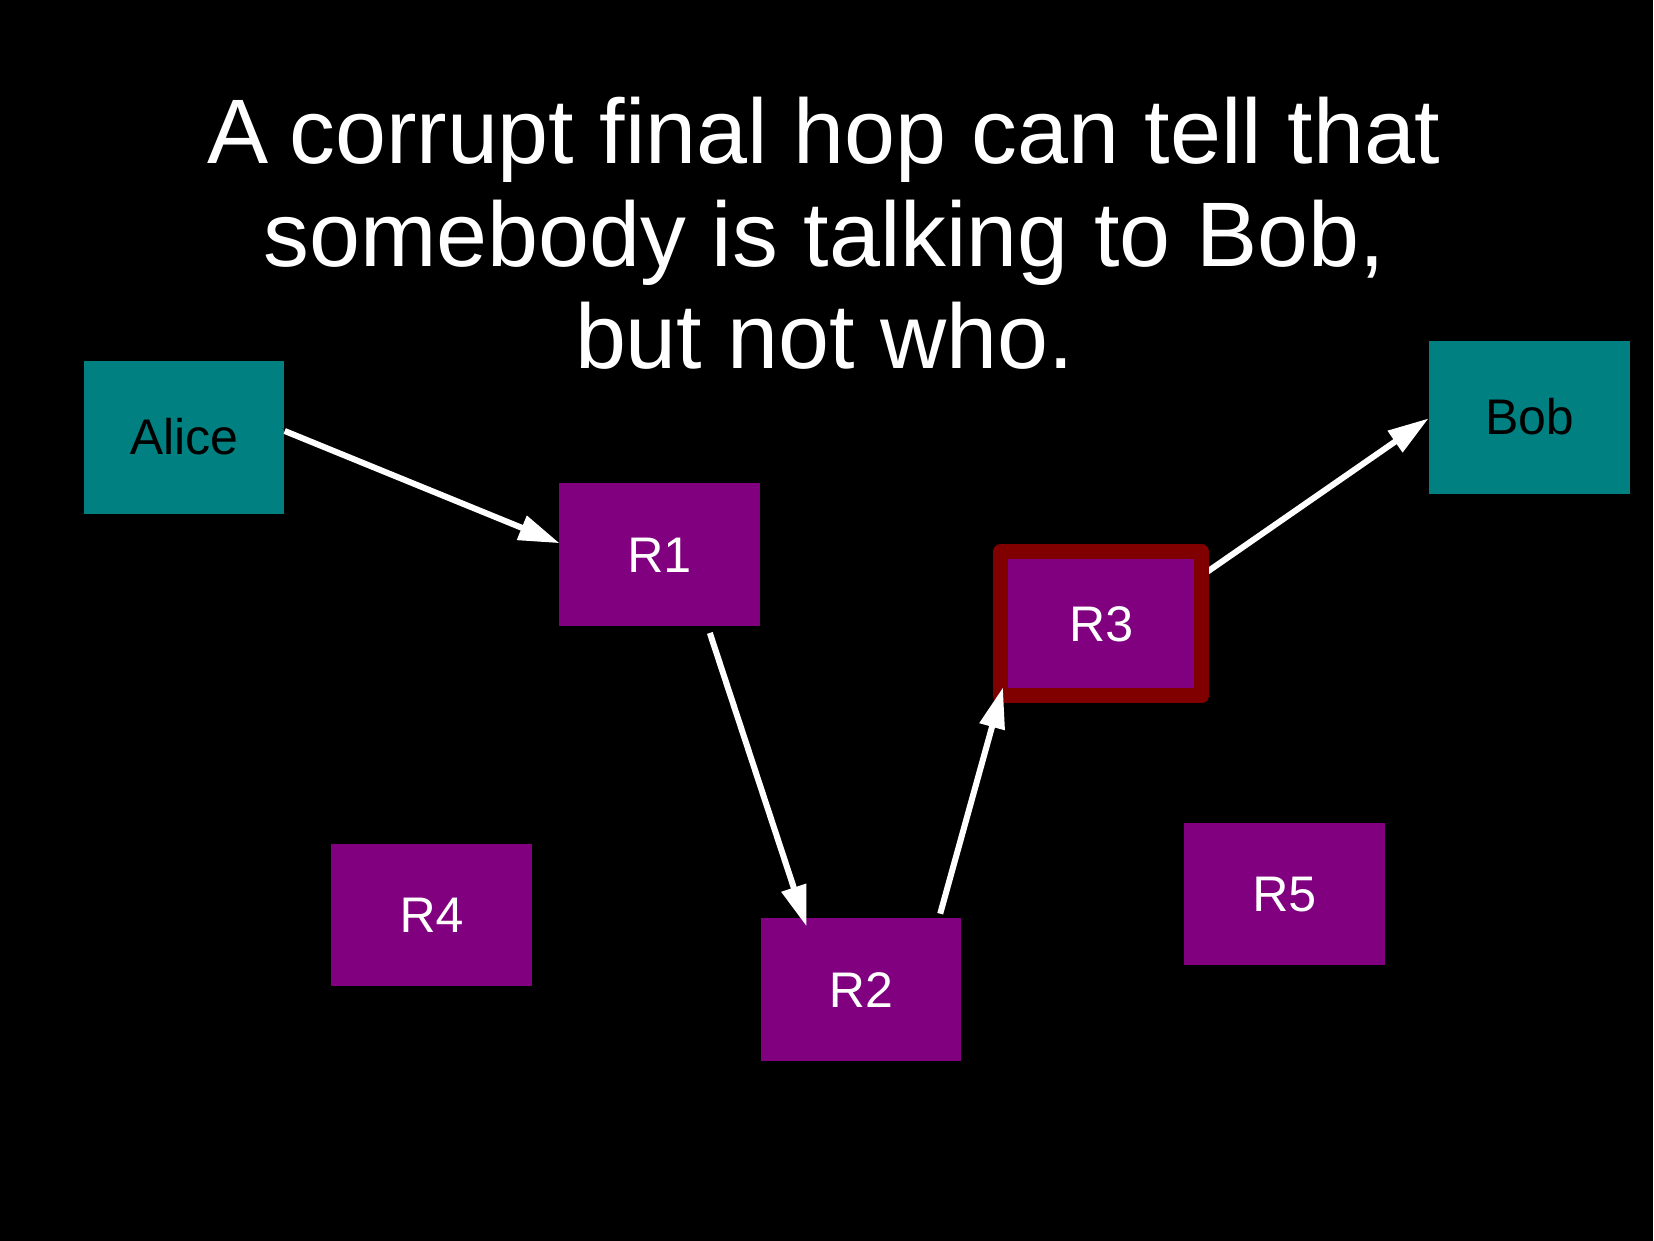

# A corrupt final hop can tell that somebody is talking to Bob, but not who.
Bob
Alice
R1
R3
R5
R4
R2